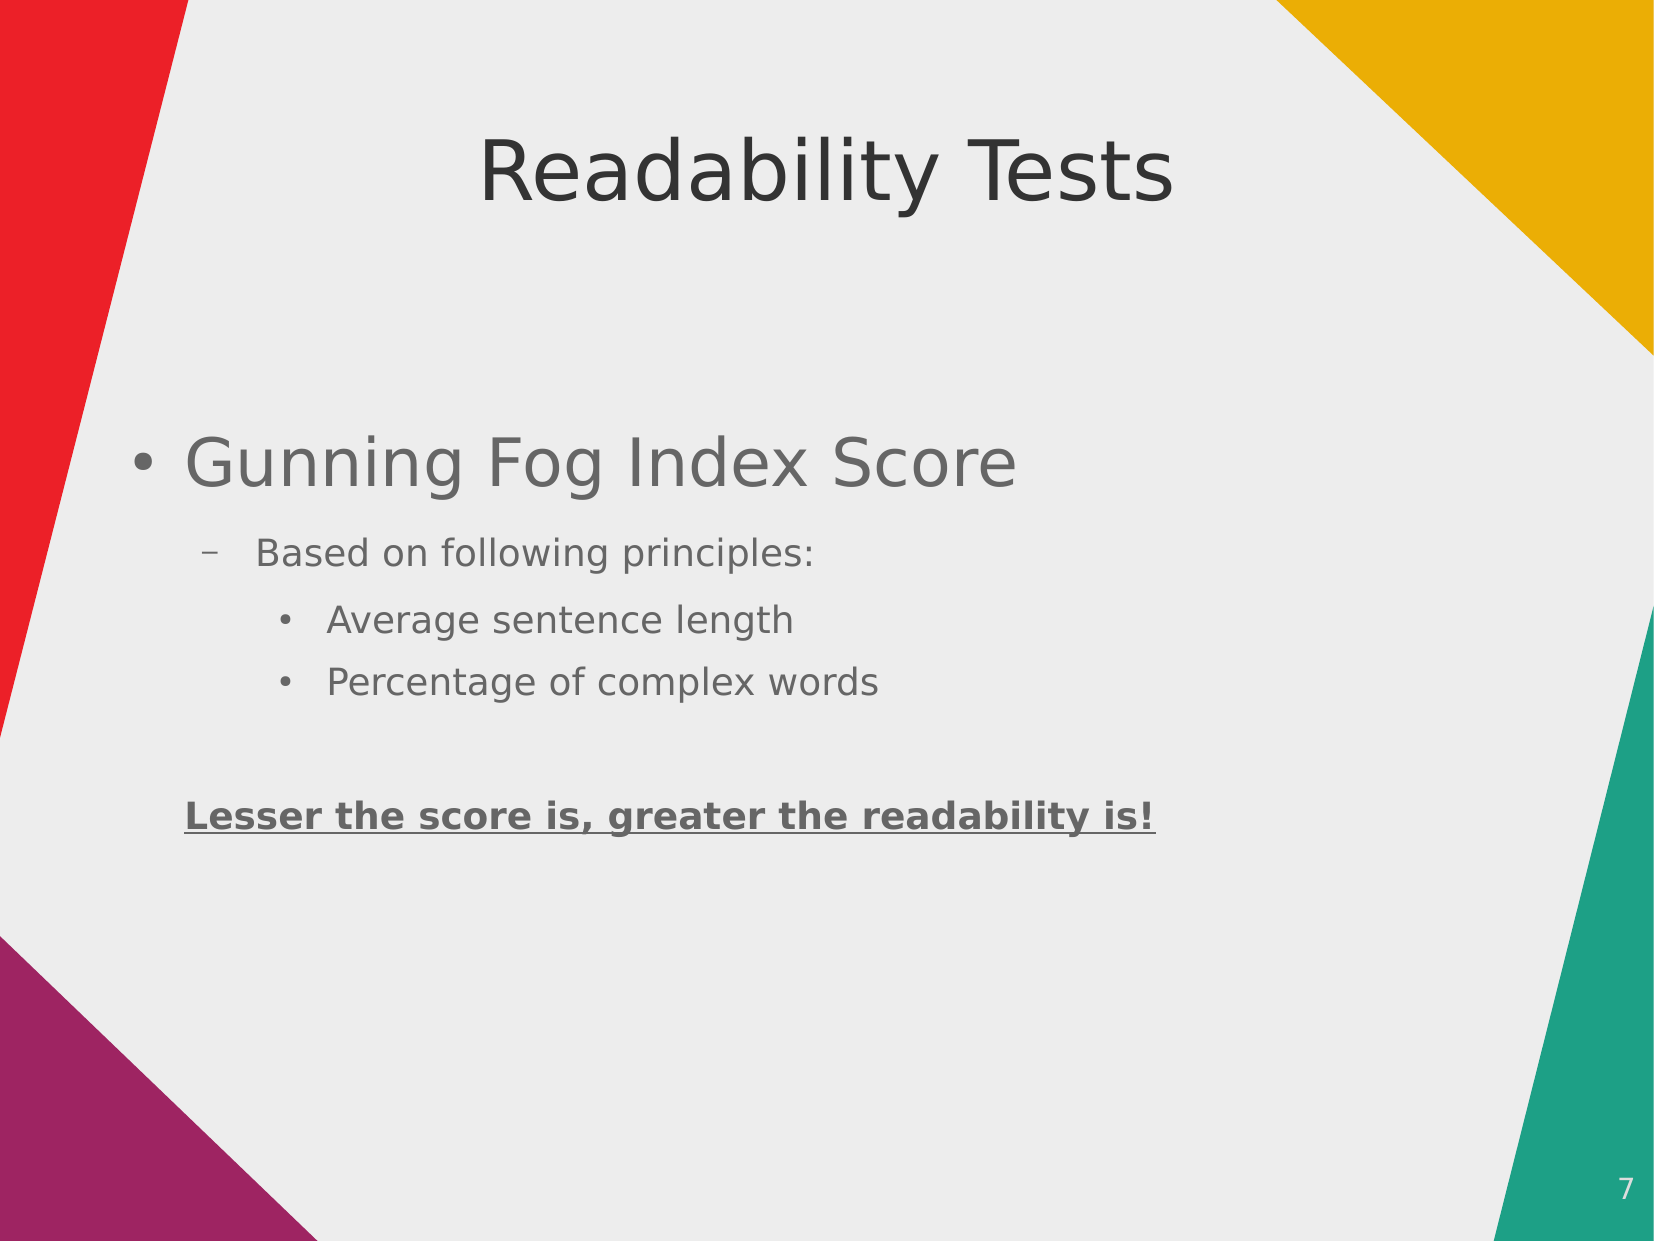

# Readability Tests
Gunning Fog Index Score
Based on following principles:
Average sentence length
Percentage of complex words
Lesser the score is, greater the readability is!
7